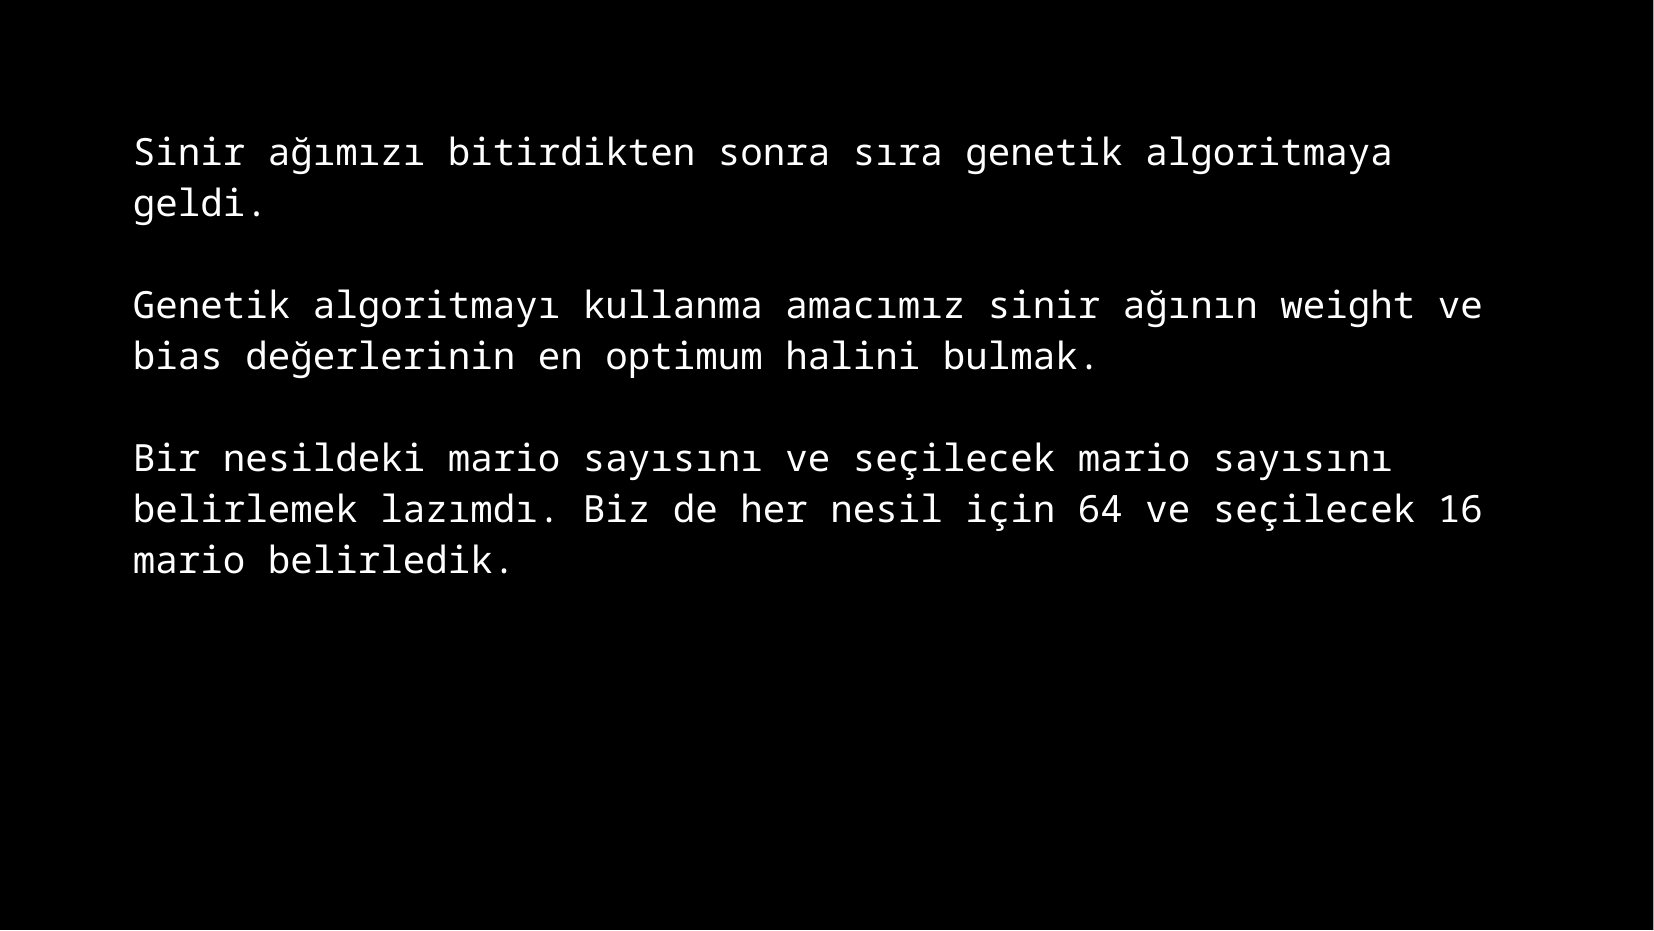

Sinir ağımızı bitirdikten sonra sıra genetik algoritmaya geldi.
Genetik algoritmayı kullanma amacımız sinir ağının weight ve bias değerlerinin en optimum halini bulmak.
Bir nesildeki mario sayısını ve seçilecek mario sayısını belirlemek lazımdı. Biz de her nesil için 64 ve seçilecek 16 mario belirledik.